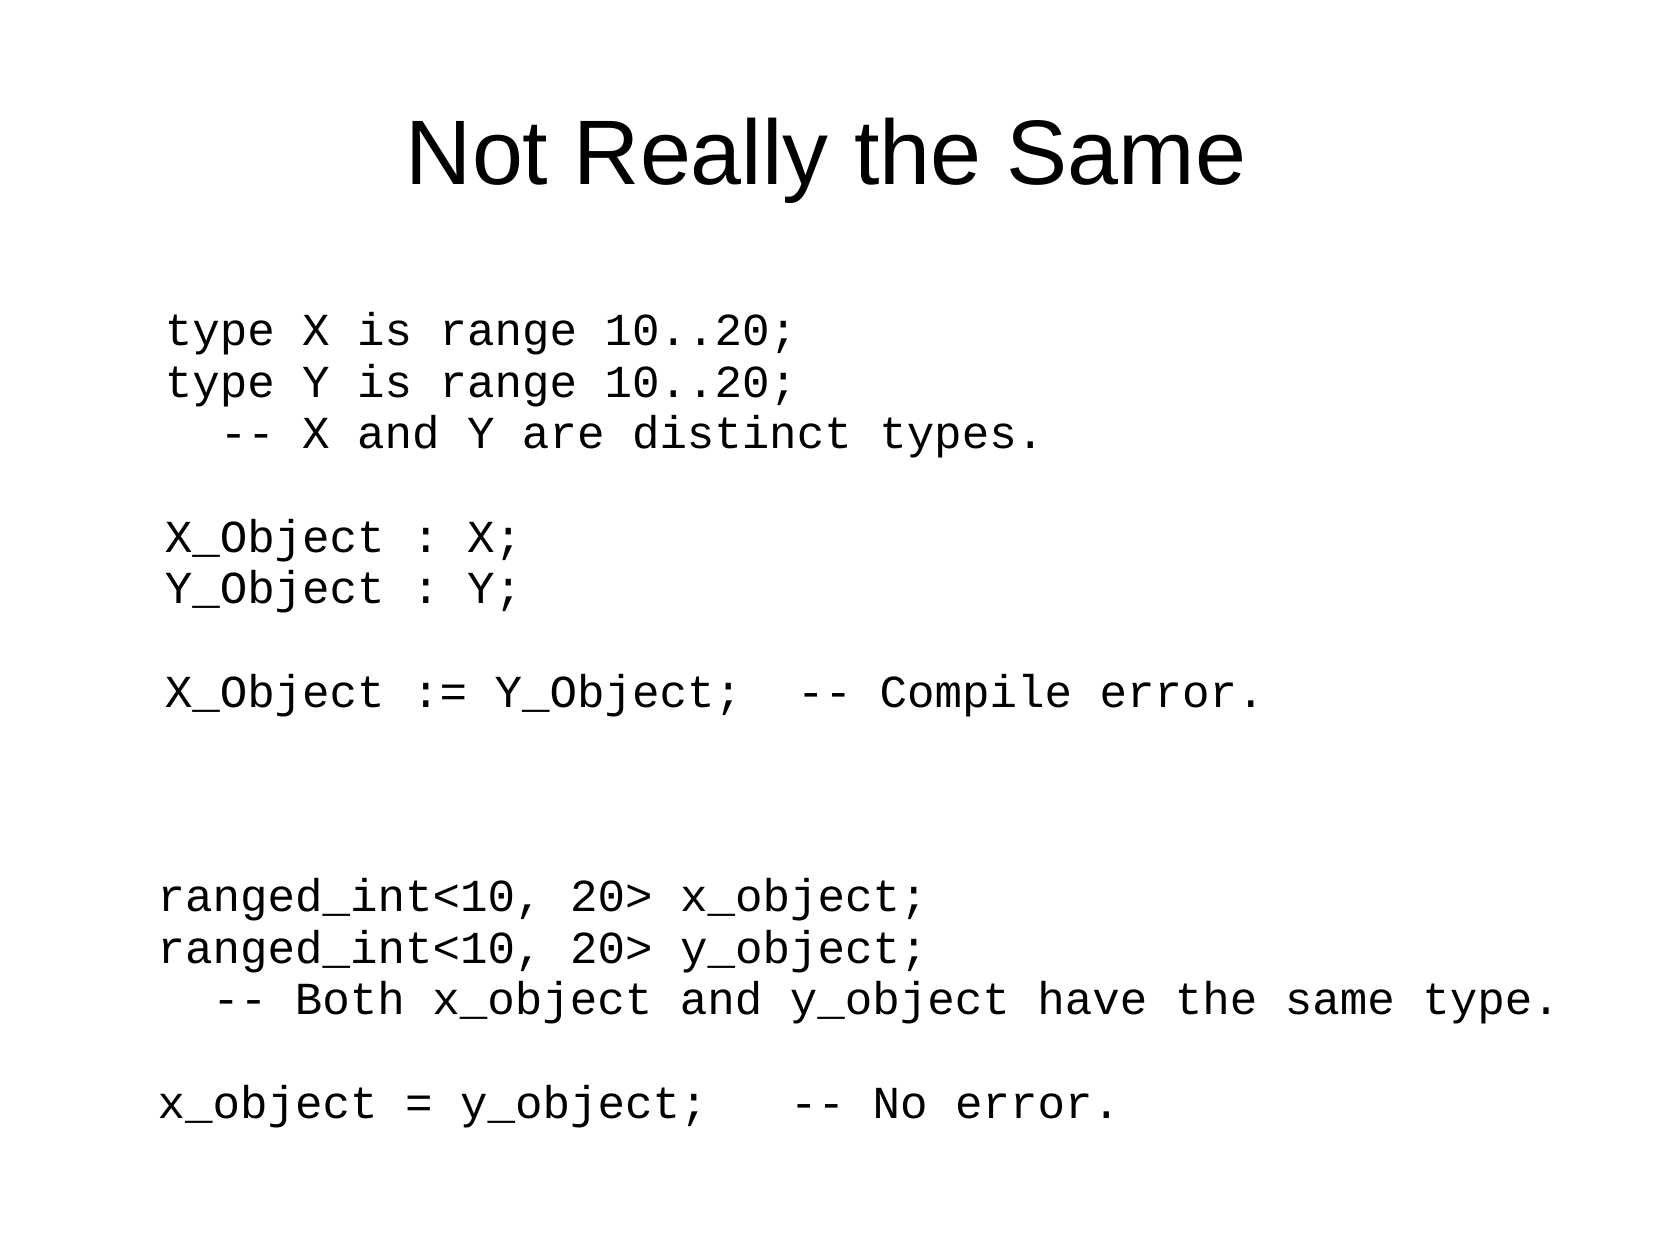

# Not Really the Same
type X is range 10..20;
type Y is range 10..20;
 -- X and Y are distinct types.
X_Object : X;
Y_Object : Y;
X_Object := Y_Object; -- Compile error.
ranged_int<10, 20> x_object;
ranged_int<10, 20> y_object;
 -- Both x_object and y_object have the same type.
x_object = y_object; -- No error.